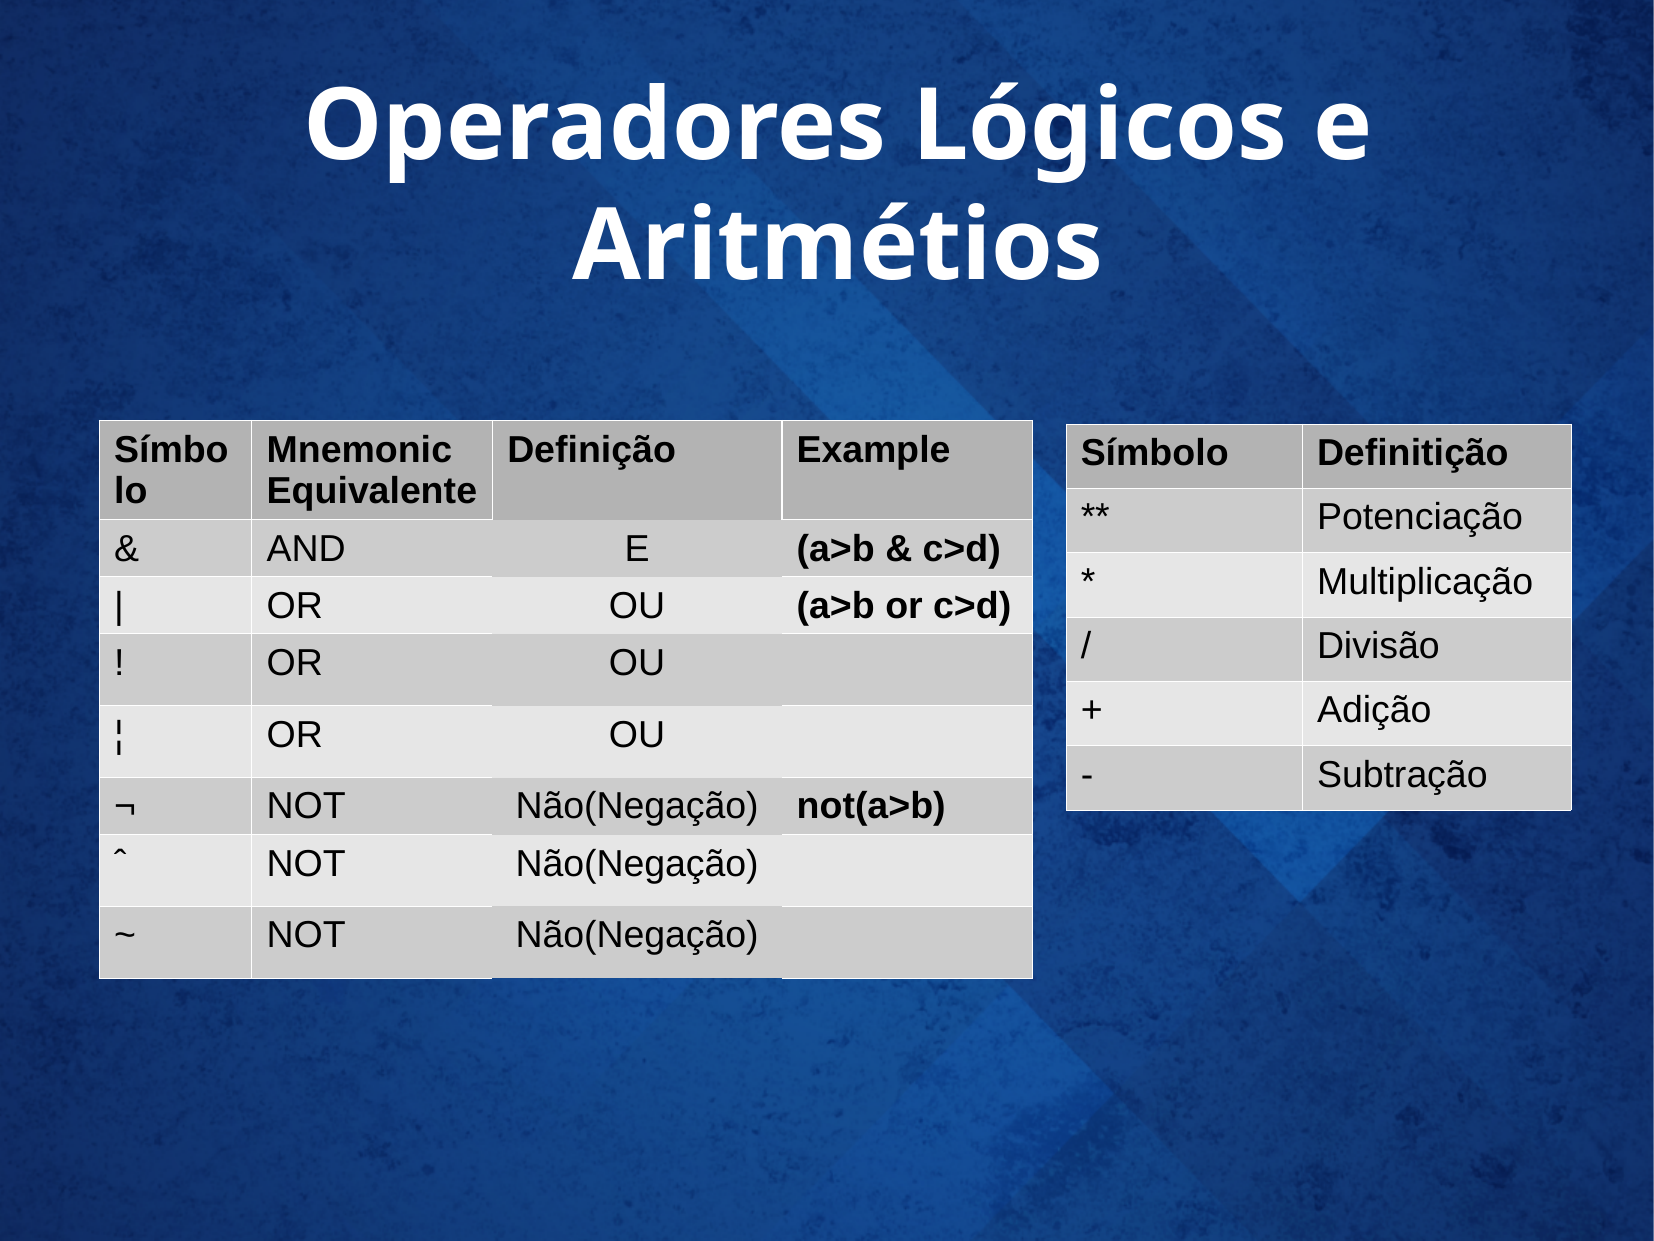

Operadores Lógicos e Aritmétios
| Símbolo | Mnemonic Equivalente | Definição | Example |
| --- | --- | --- | --- |
| & | AND | E | (a>b & c>d) |
| | | OR | OU | (a>b or c>d) |
| ! | OR | OU | |
| ¦ | OR | OU | |
| ¬ | NOT | Não(Negação) | not(a>b) |
| ˆ | NOT | Não(Negação) | |
| ~ | NOT | Não(Negação) | |
| Símbolo | Definitição |
| --- | --- |
| \*\* | Potenciação |
| \* | Multiplicação |
| / | Divisão |
| + | Adição |
| - | Subtração |